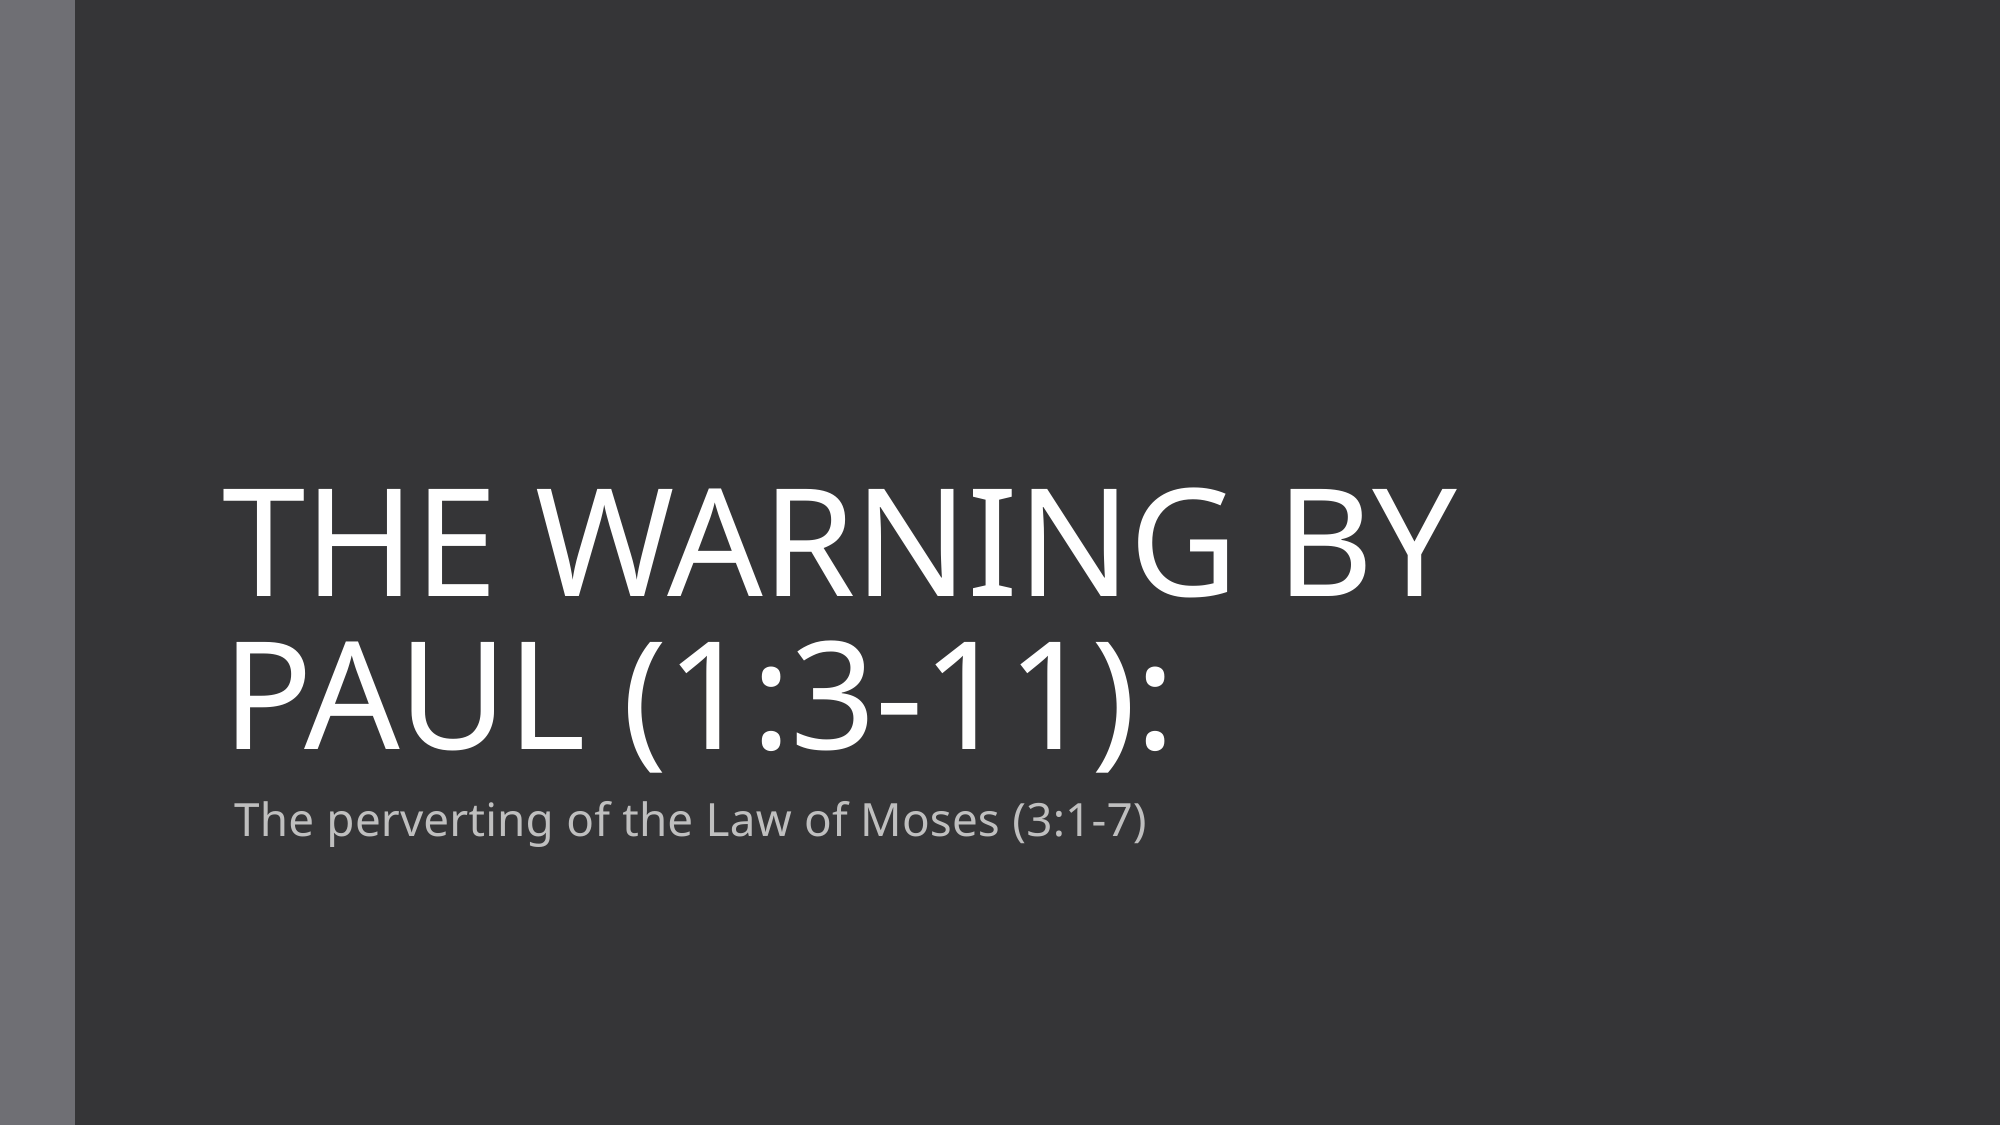

# THE WARNING BY PAUL (1:3-11):
 The perverting of the Law of Moses (3:1-7)